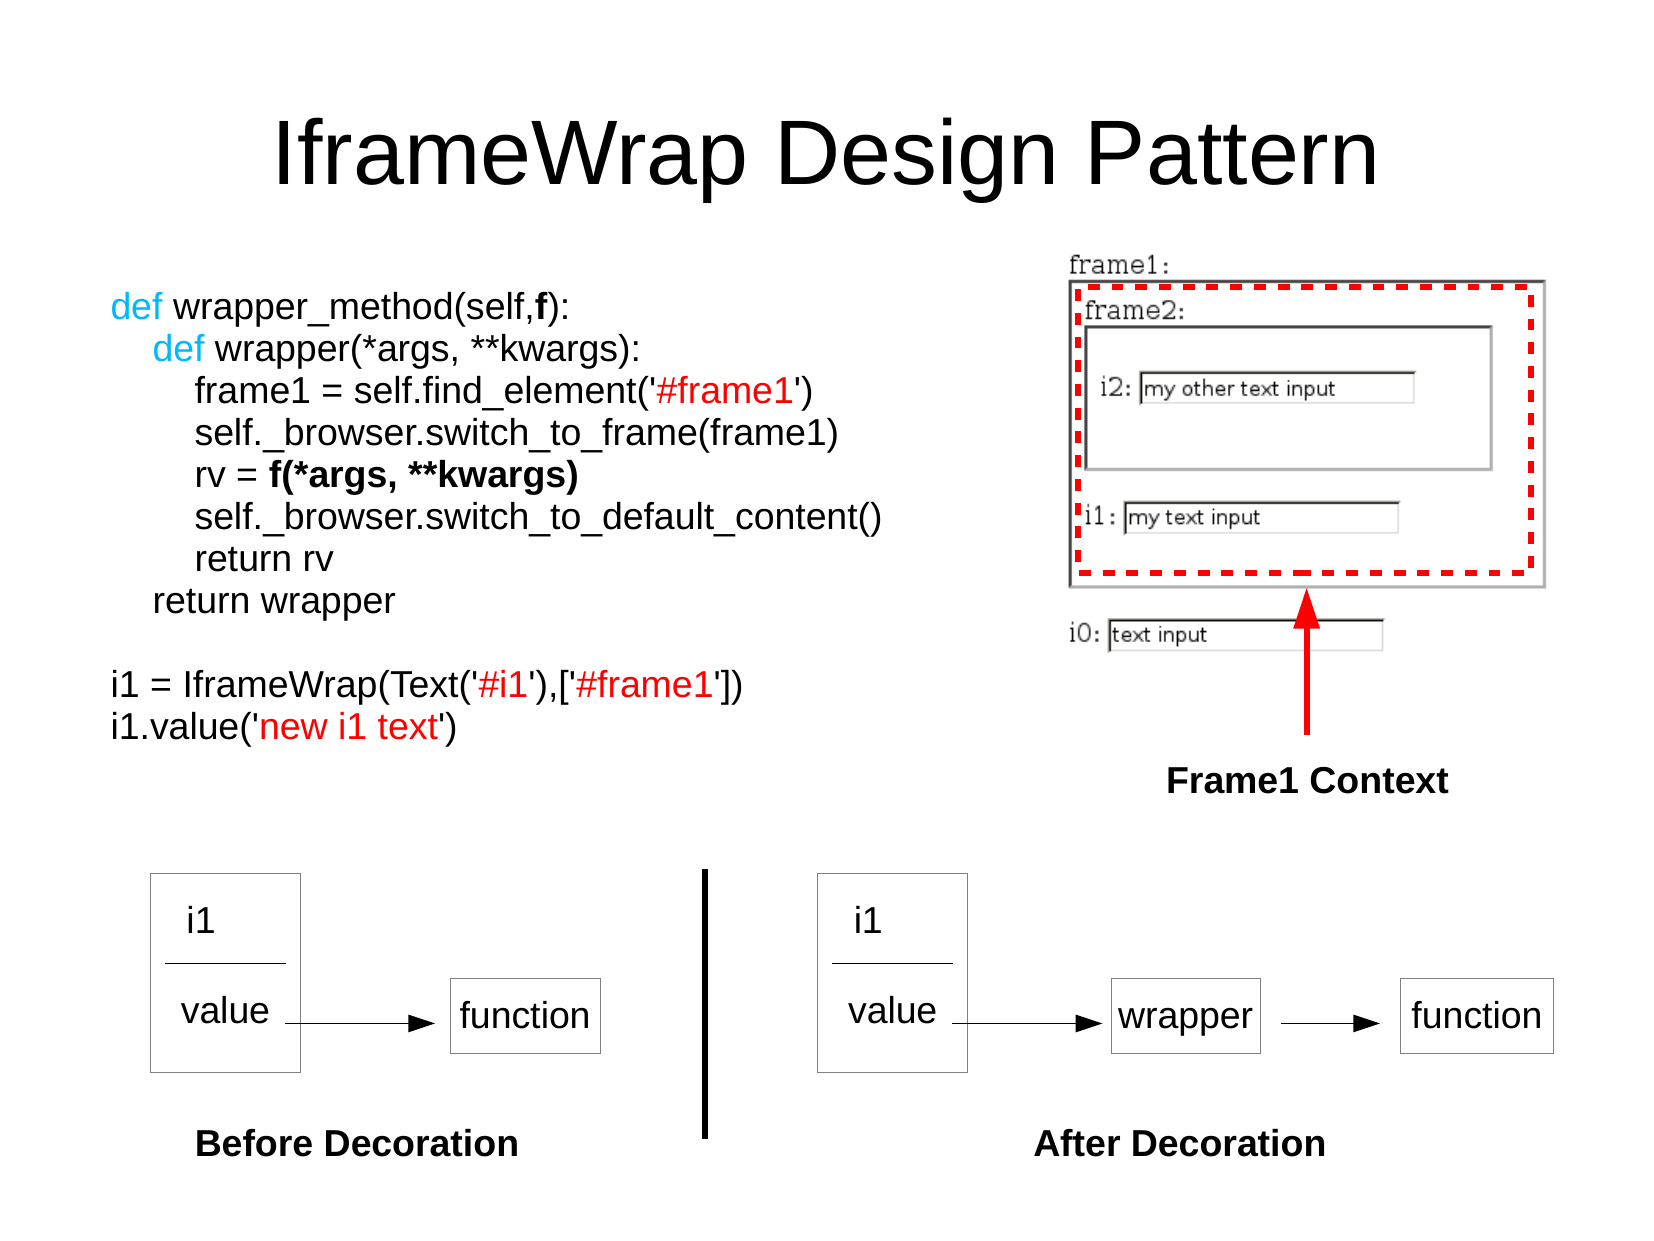

# IframeWrap Design Pattern
def wrapper_method(self,f):
 def wrapper(*args, **kwargs):
 frame1 = self.find_element('#frame1')
 self._browser.switch_to_frame(frame1)
 rv = f(*args, **kwargs)
 self._browser.switch_to_default_content()
 return rv
 return wrapper
i1 = IframeWrap(Text('#i1'),['#frame1'])
i1.value('new i1 text')
Frame1 Context
i1
i1
function
wrapper
function
value
value
Before Decoration
After Decoration